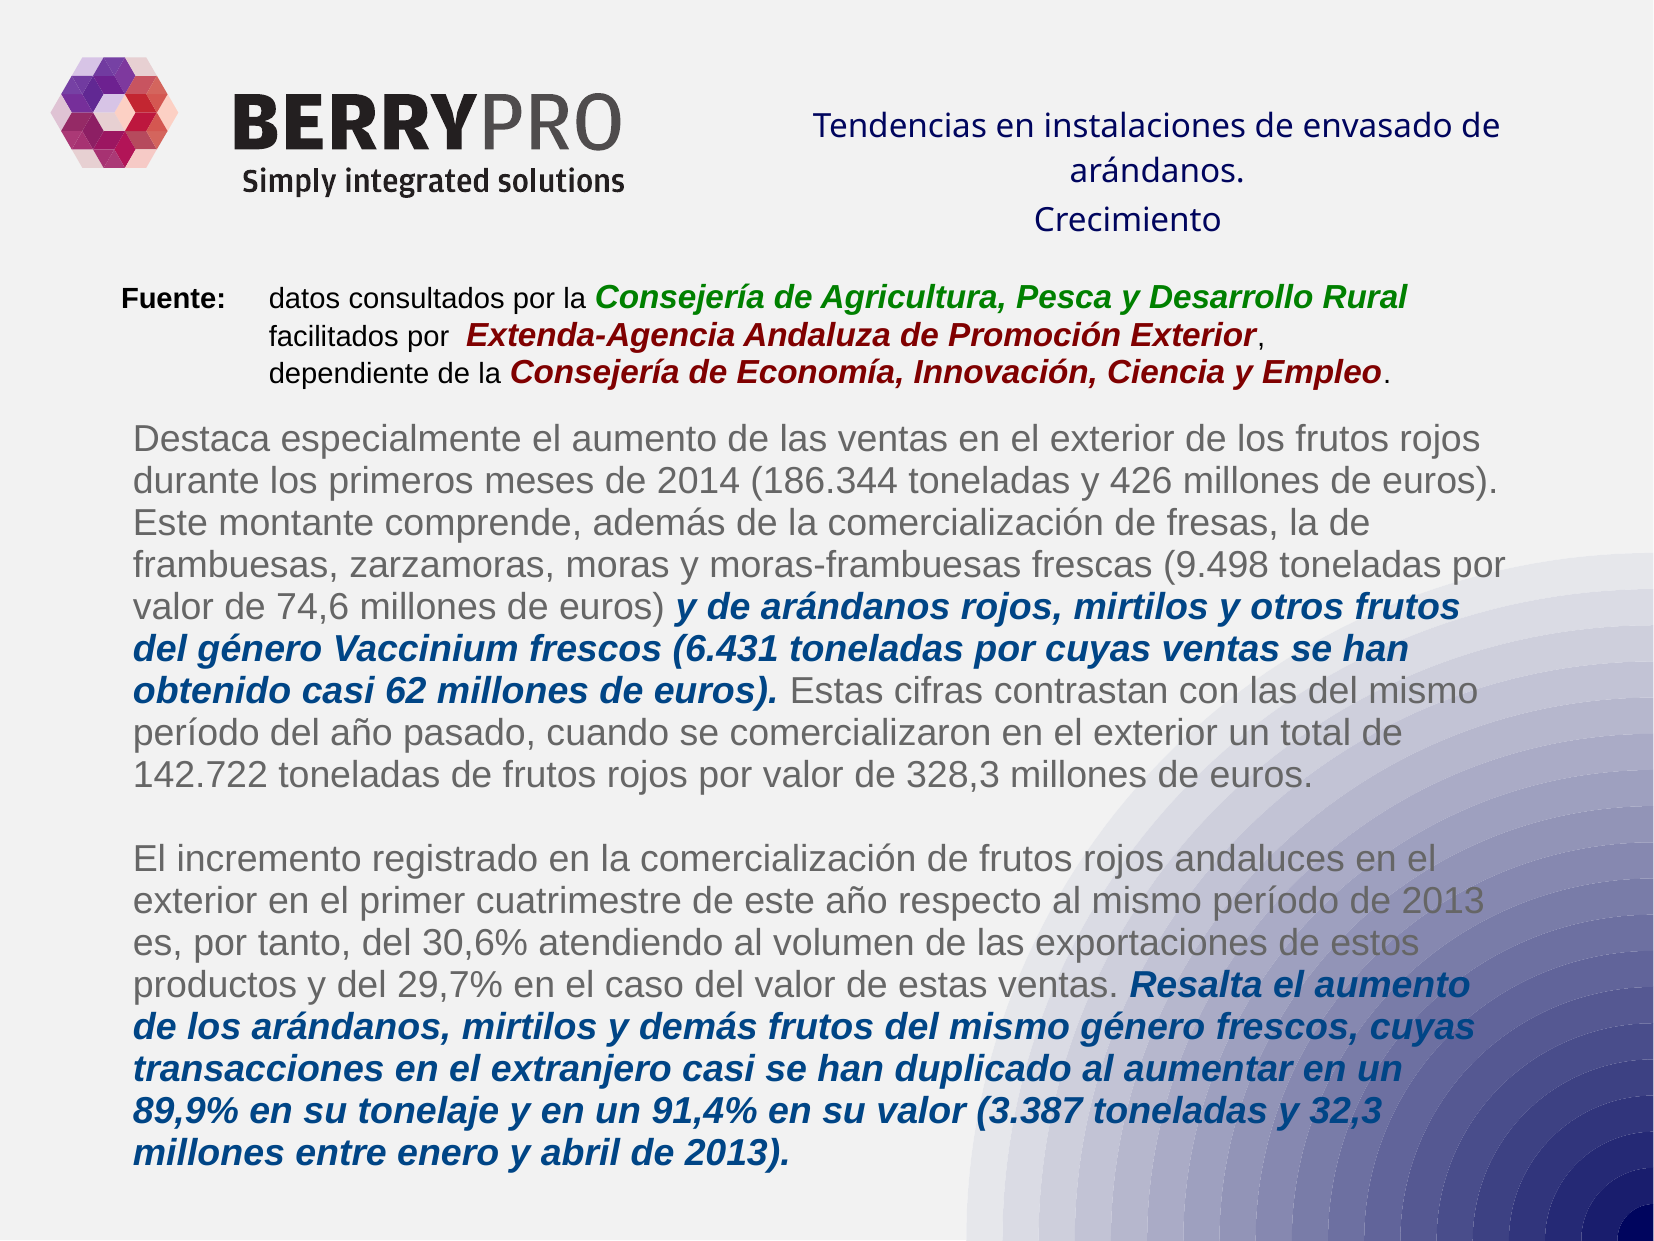

Tendencias en instalaciones de envasado de arándanos.
Crecimiento
Fuente:	datos consultados por la Consejería de Agricultura, Pesca y Desarrollo Rural
		facilitados por Extenda-Agencia Andaluza de Promoción Exterior,
		dependiente de la Consejería de Economía, Innovación, Ciencia y Empleo.
Destaca especialmente el aumento de las ventas en el exterior de los frutos rojos durante los primeros meses de 2014 (186.344 toneladas y 426 millones de euros). Este montante comprende, además de la comercialización de fresas, la de frambuesas, zarzamoras, moras y moras-frambuesas frescas (9.498 toneladas por valor de 74,6 millones de euros) y de arándanos rojos, mirtilos y otros frutos del género Vaccinium frescos (6.431 toneladas por cuyas ventas se han obtenido casi 62 millones de euros). Estas cifras contrastan con las del mismo período del año pasado, cuando se comercializaron en el exterior un total de 142.722 toneladas de frutos rojos por valor de 328,3 millones de euros.
El incremento registrado en la comercialización de frutos rojos andaluces en el exterior en el primer cuatrimestre de este año respecto al mismo período de 2013 es, por tanto, del 30,6% atendiendo al volumen de las exportaciones de estos productos y del 29,7% en el caso del valor de estas ventas. Resalta el aumento de los arándanos, mirtilos y demás frutos del mismo género frescos, cuyas transacciones en el extranjero casi se han duplicado al aumentar en un 89,9% en su tonelaje y en un 91,4% en su valor (3.387 toneladas y 32,3 millones entre enero y abril de 2013).